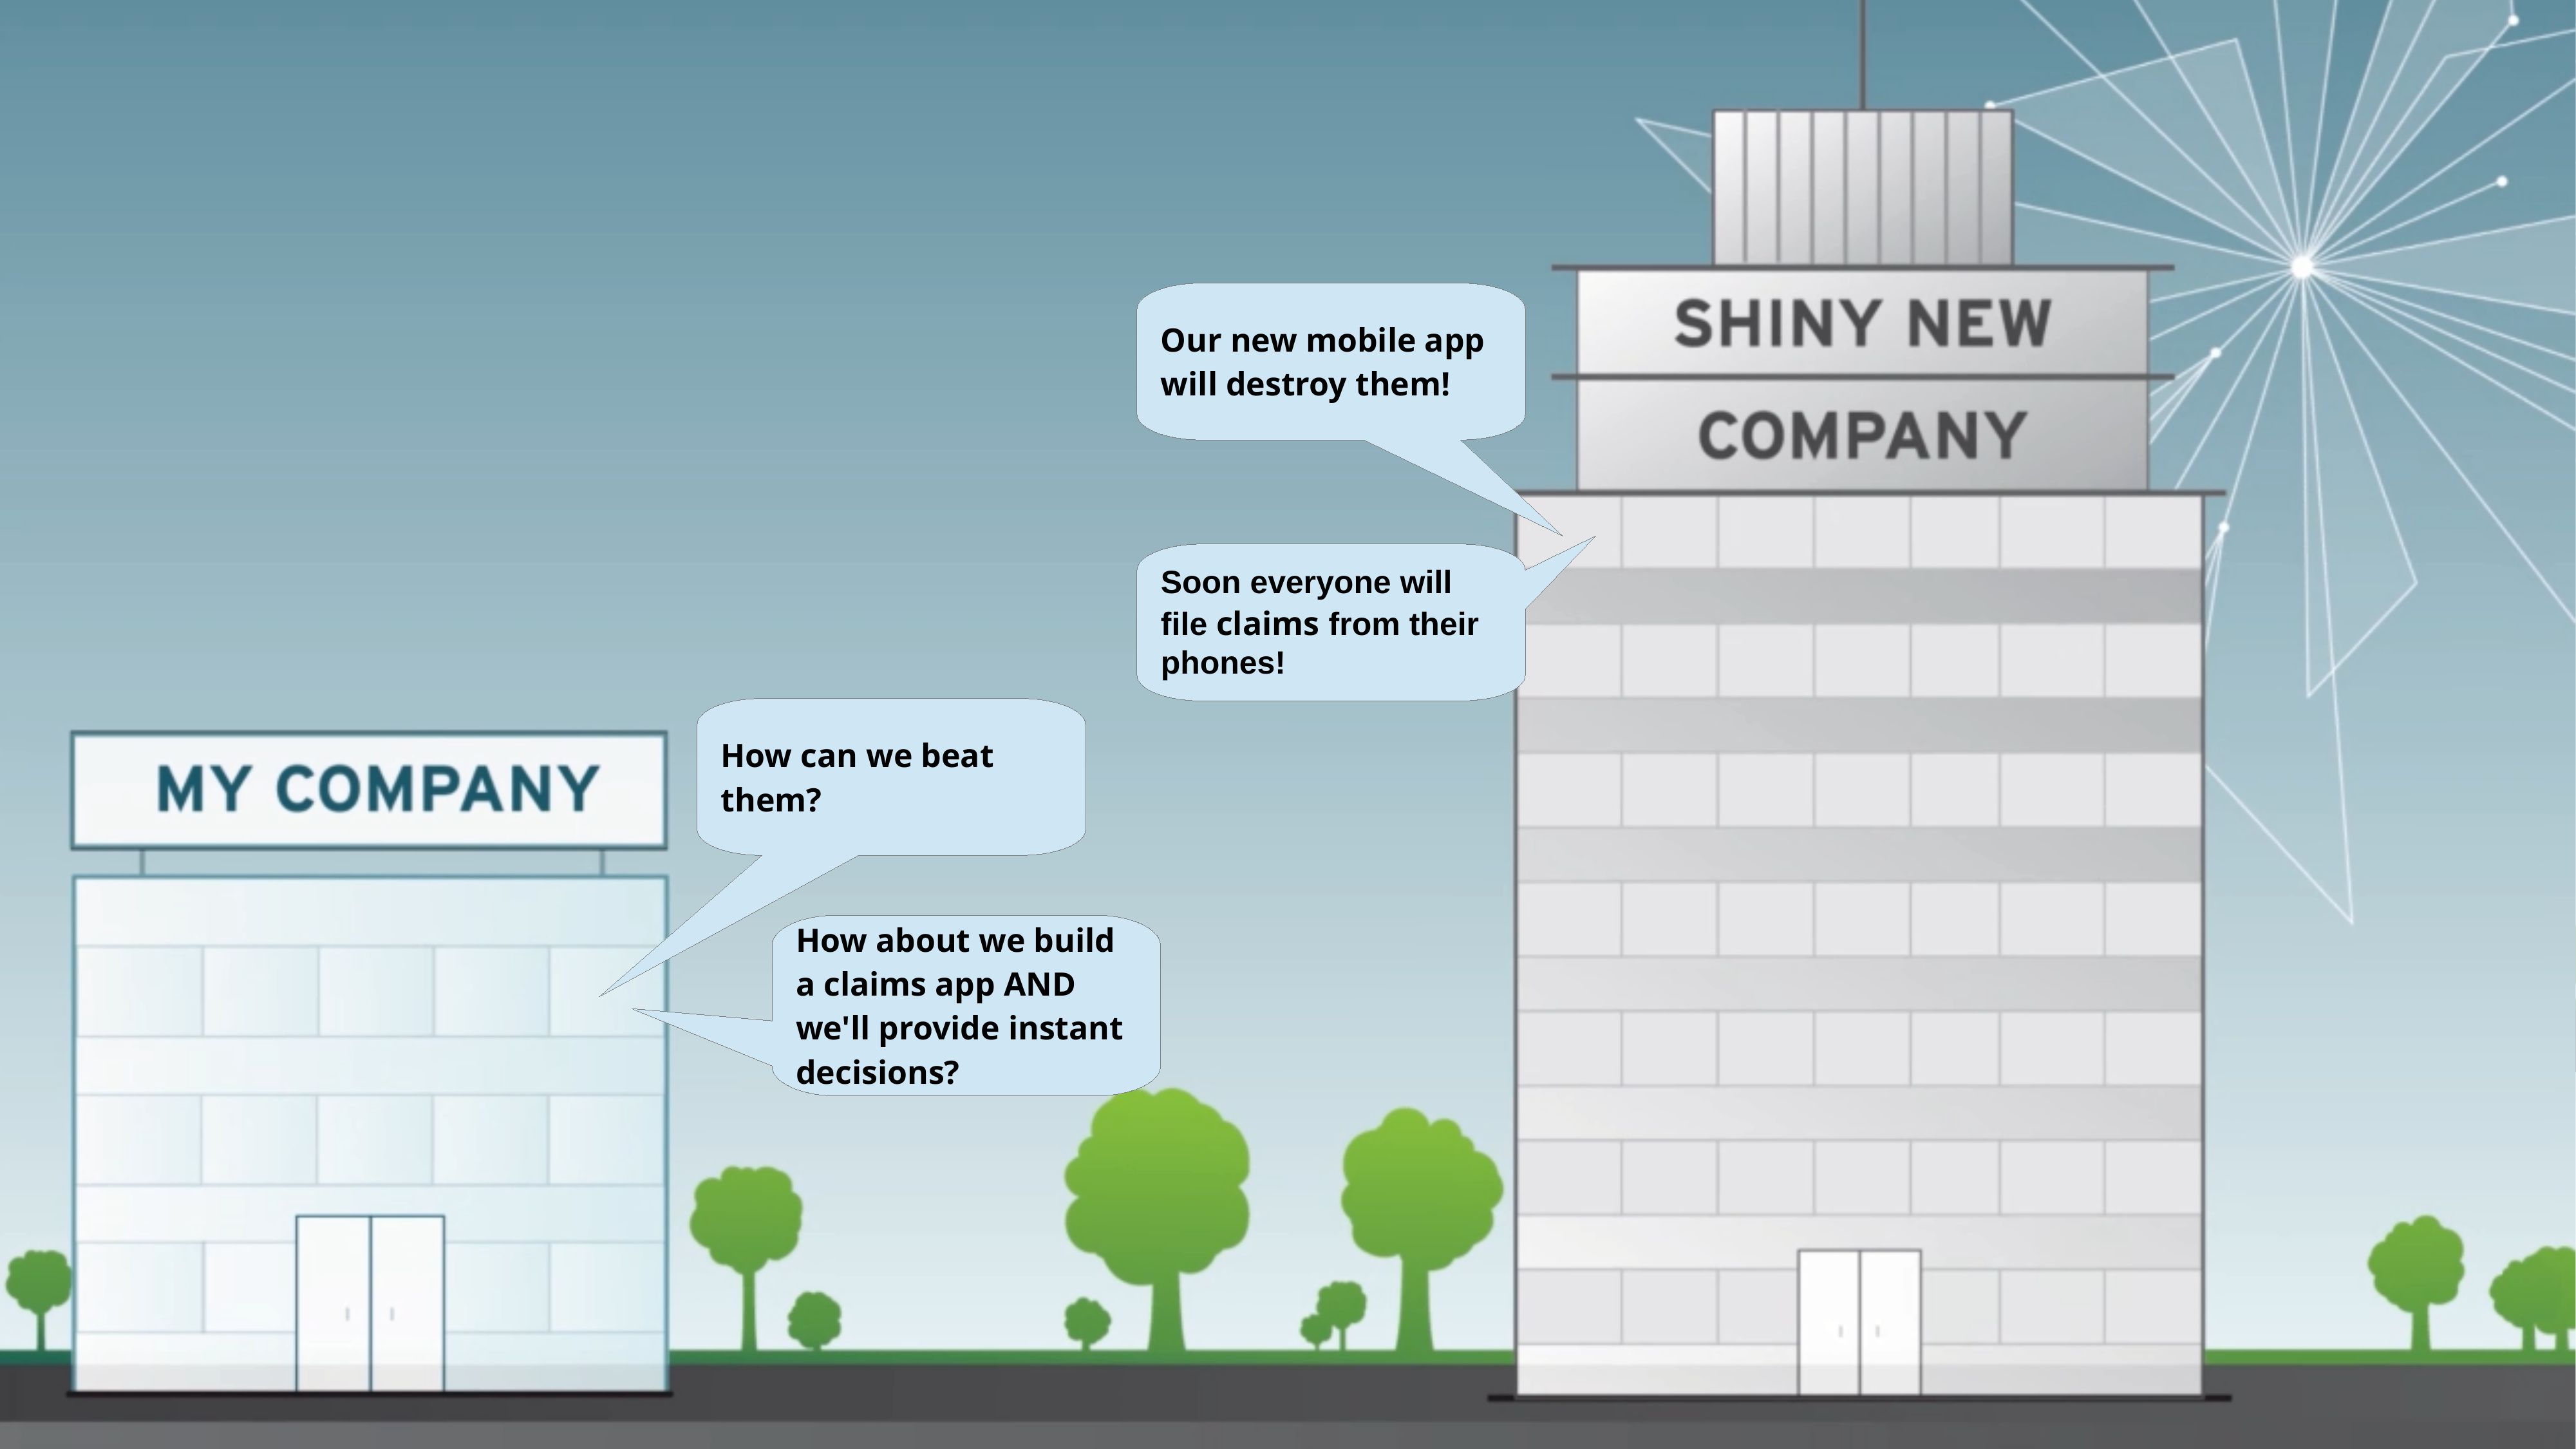

Our new mobile app will destroy them!
Soon everyone will file claims from their phones!
How can we beat them?
How about we build a claims app AND we'll provide instant decisions?